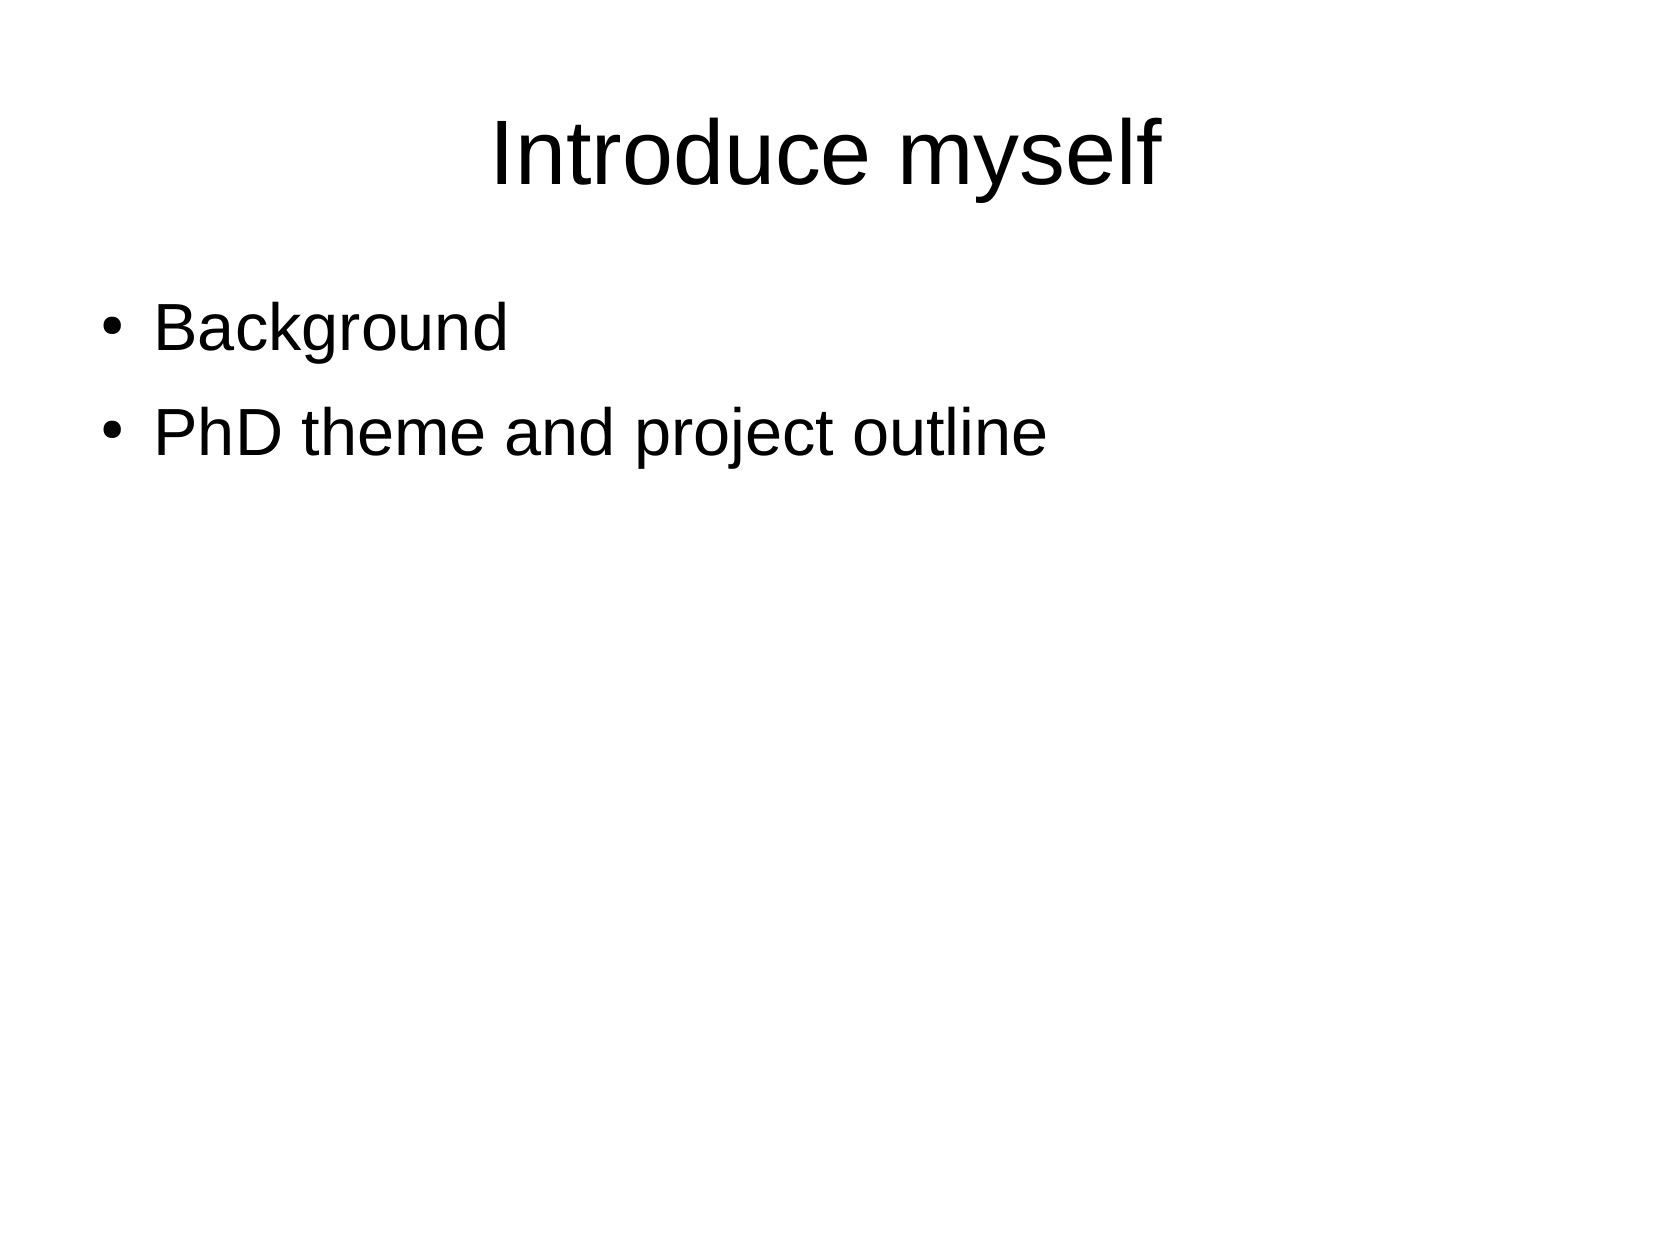

# Introduce myself
Background
PhD theme and project outline